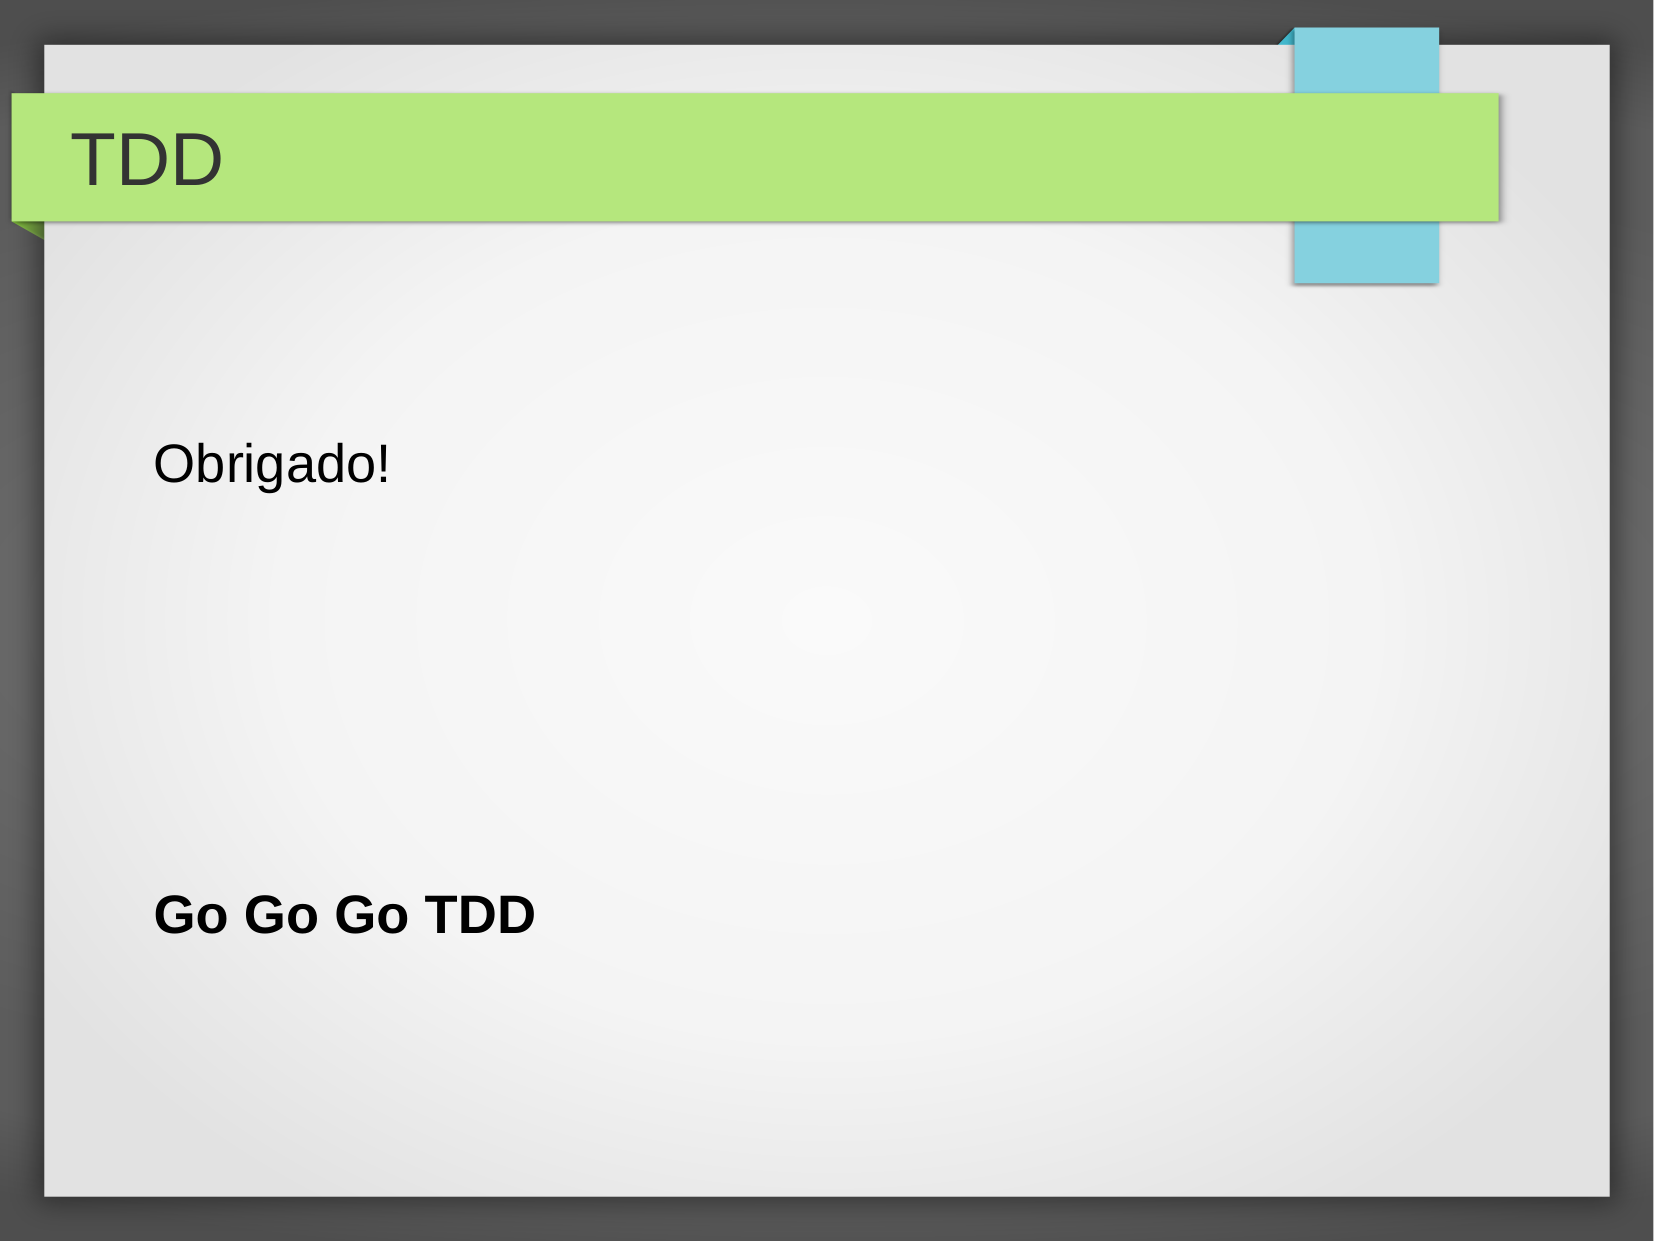

# TDD
Obrigado!
Go Go Go TDD